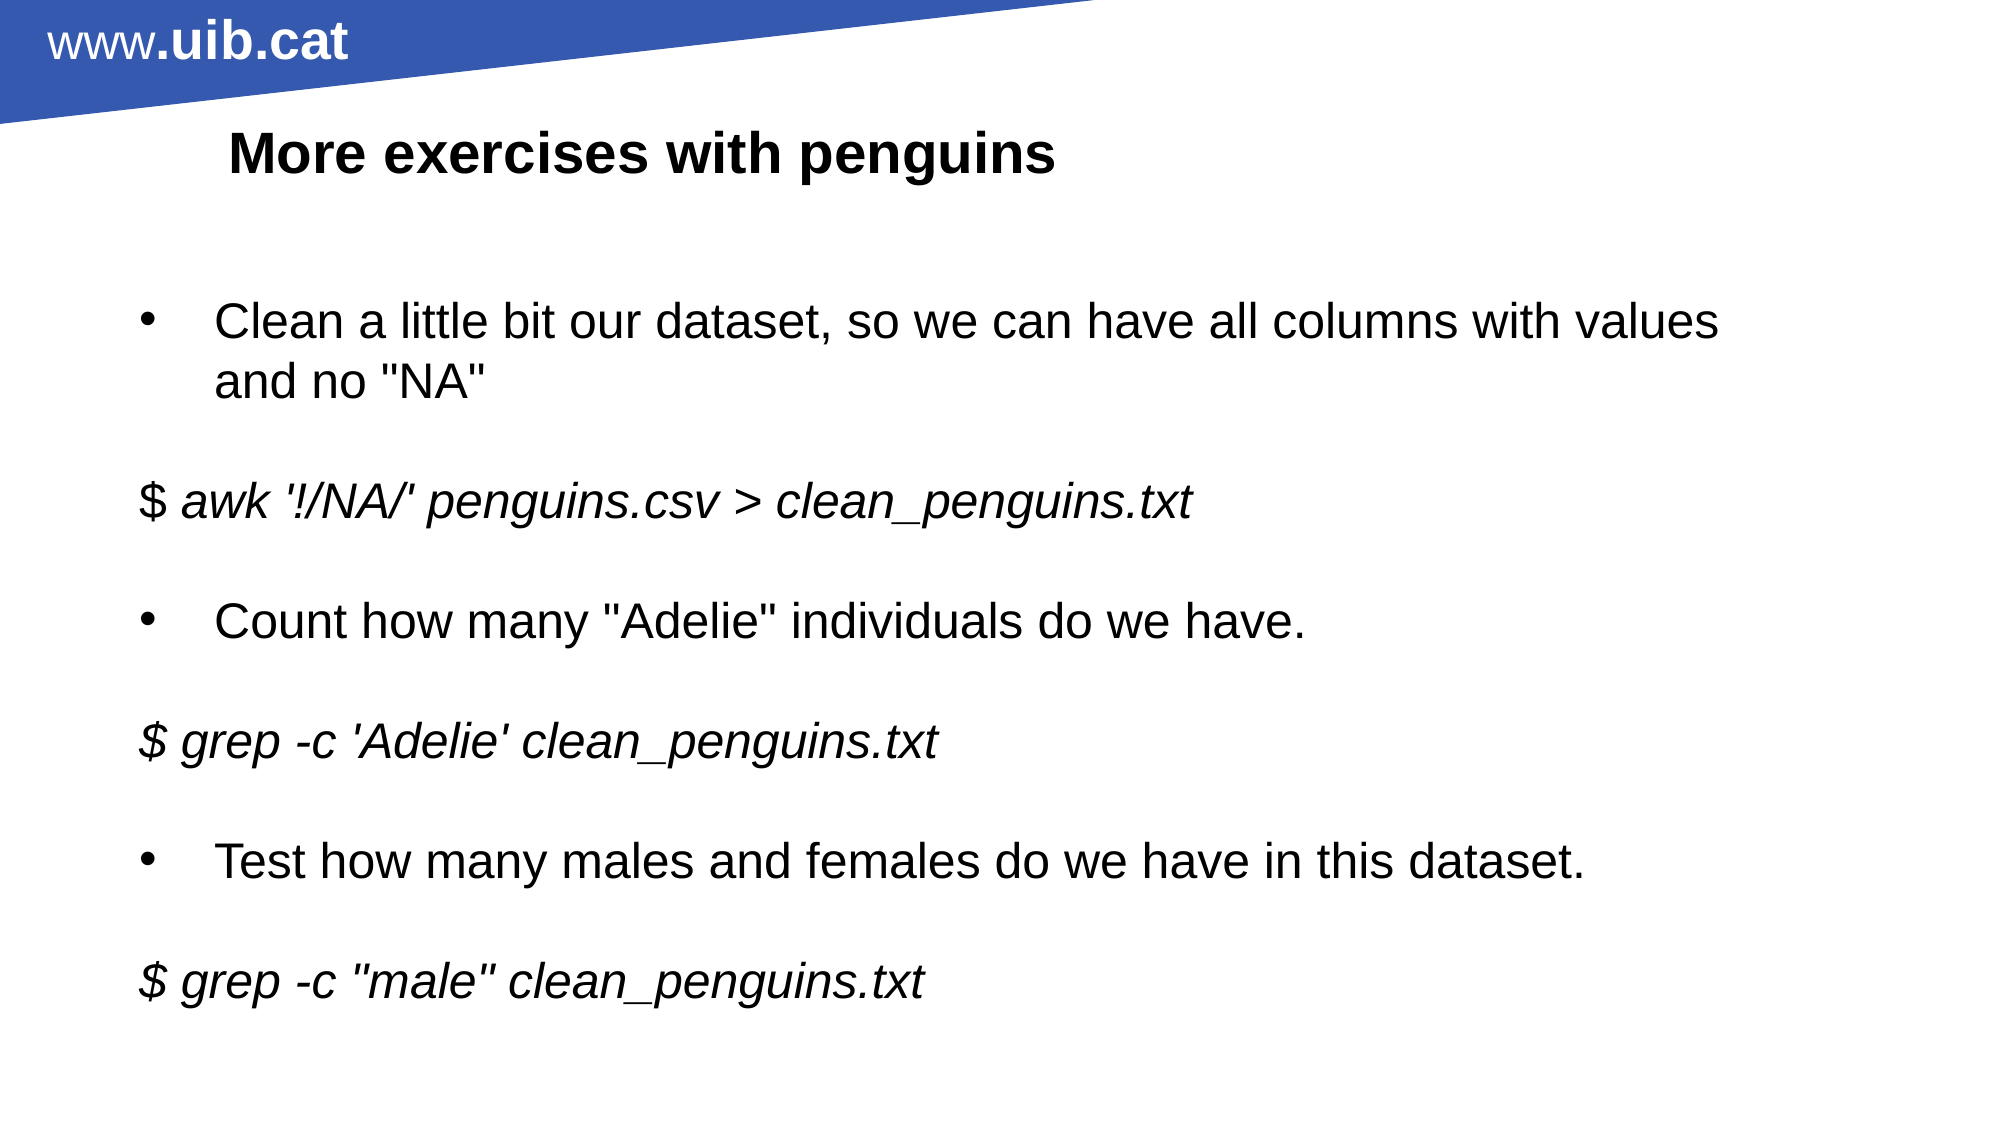

More exercises with penguins
Clean a little bit our dataset, so we can have all columns with values and no "NA"
$ awk '!/NA/' penguins.csv > clean_penguins.txt
Count how many "Adelie" individuals do we have.
$ grep -c 'Adelie' clean_penguins.txt
Test how many males and females do we have in this dataset.
$ grep -c "male" clean_penguins.txt